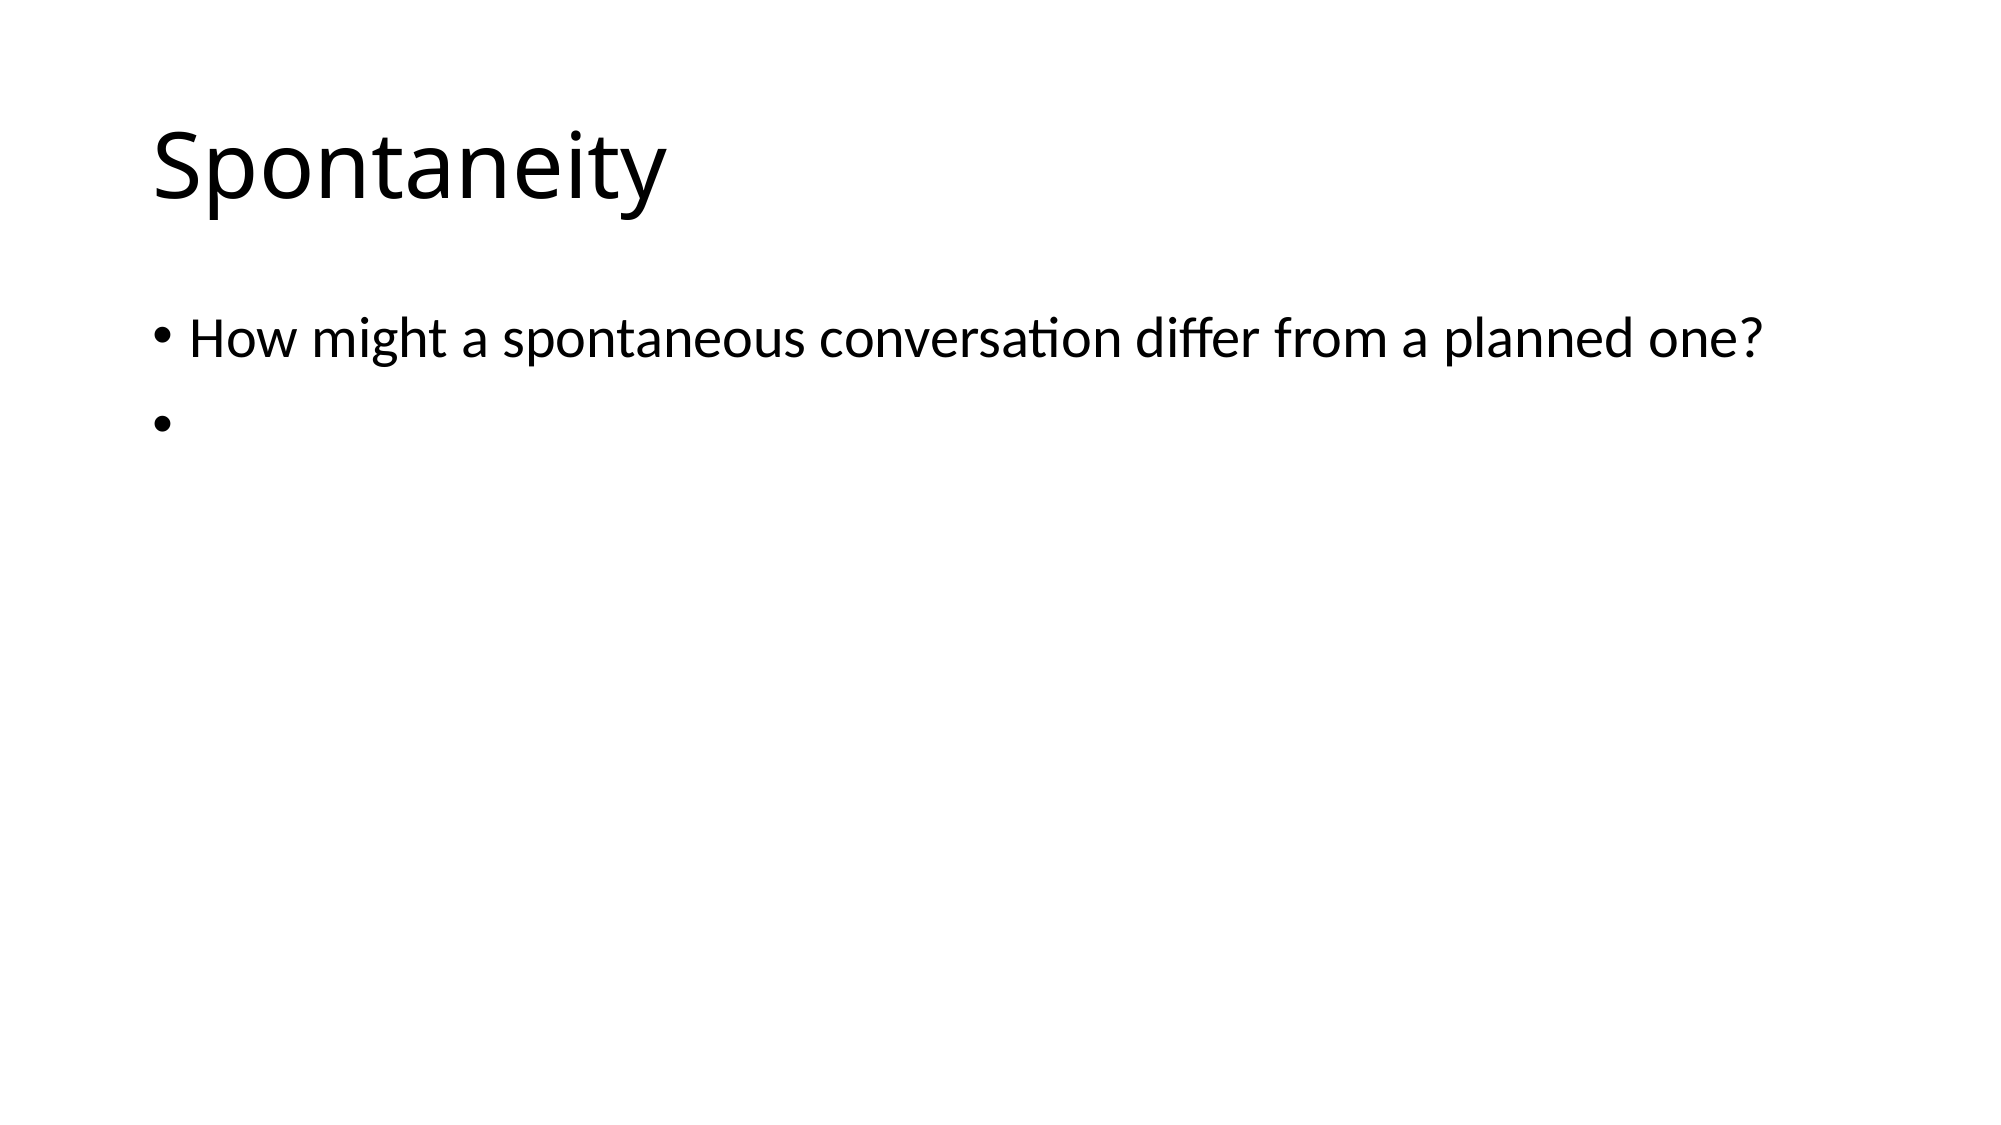

# Spontaneity
How might a spontaneous conversation differ from a planned one?